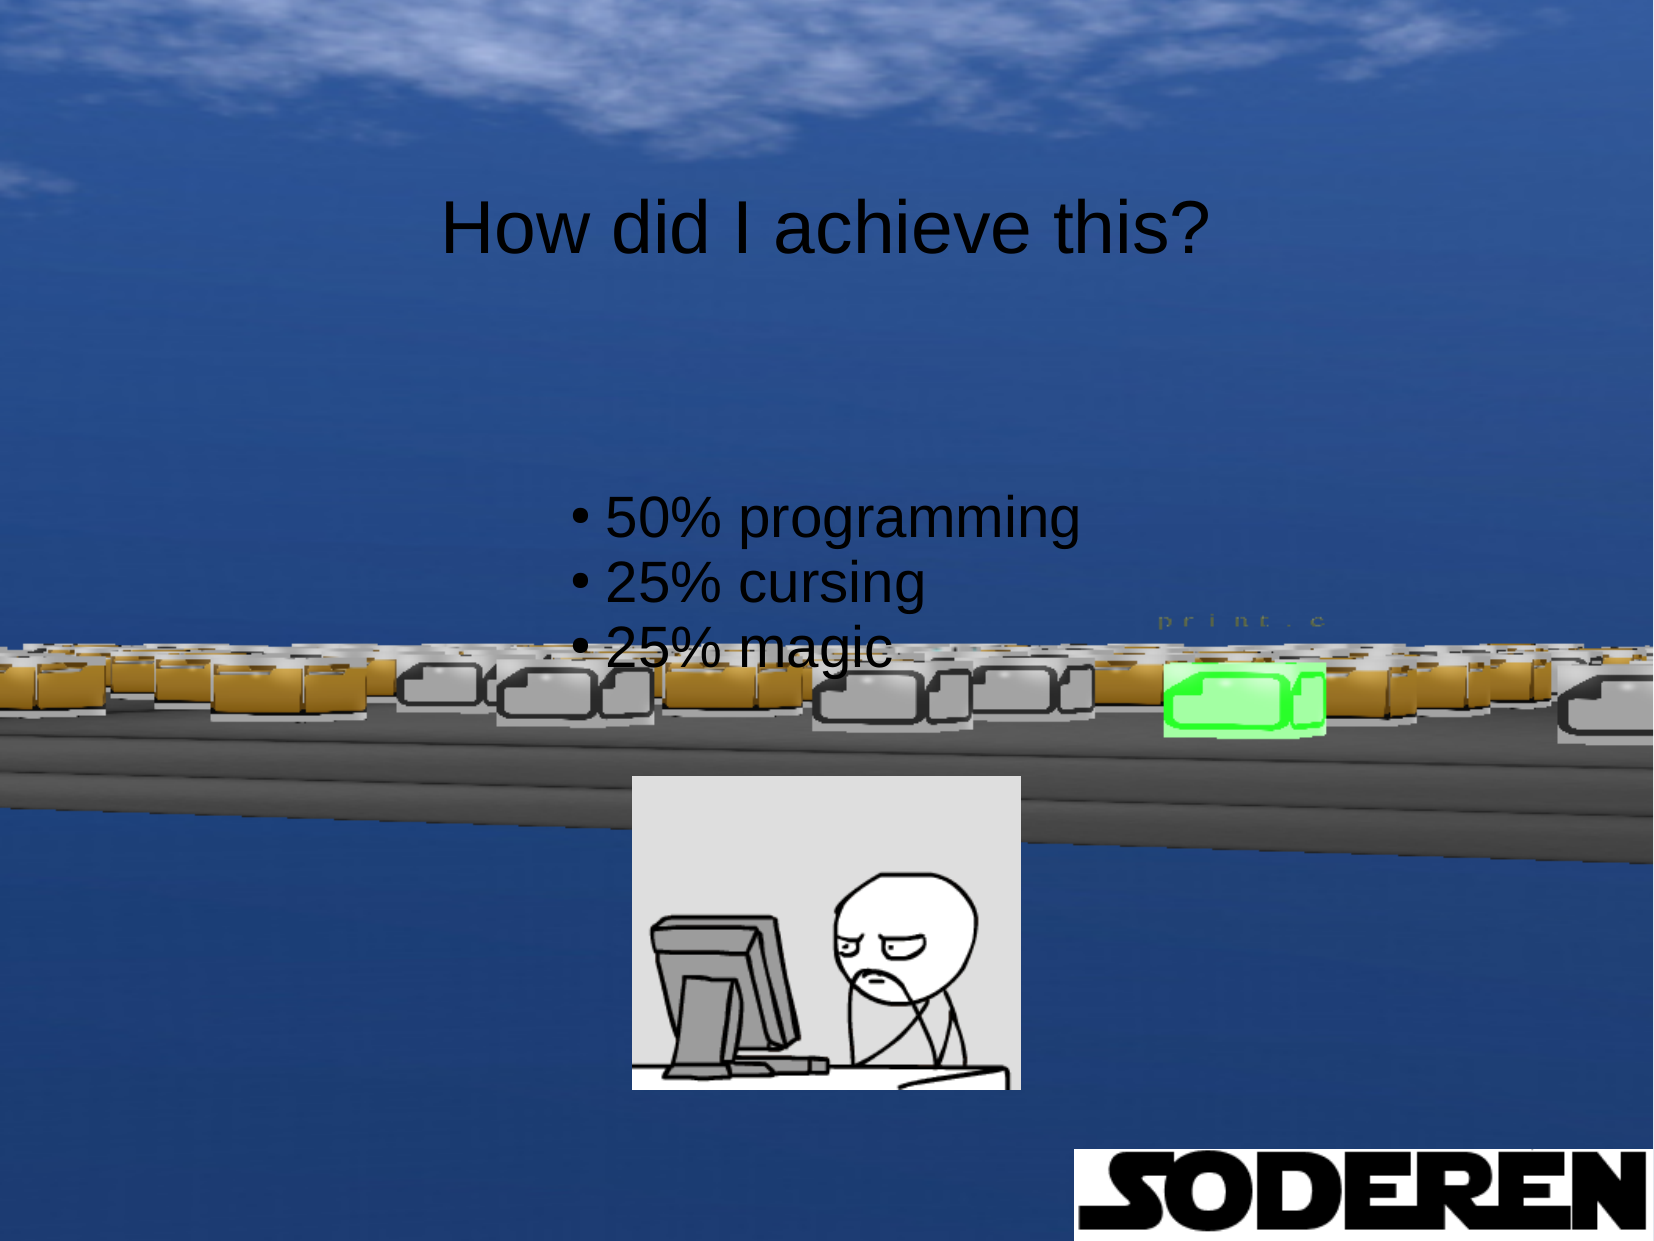

How did I achieve this?
50% programming
25% cursing
25% magic